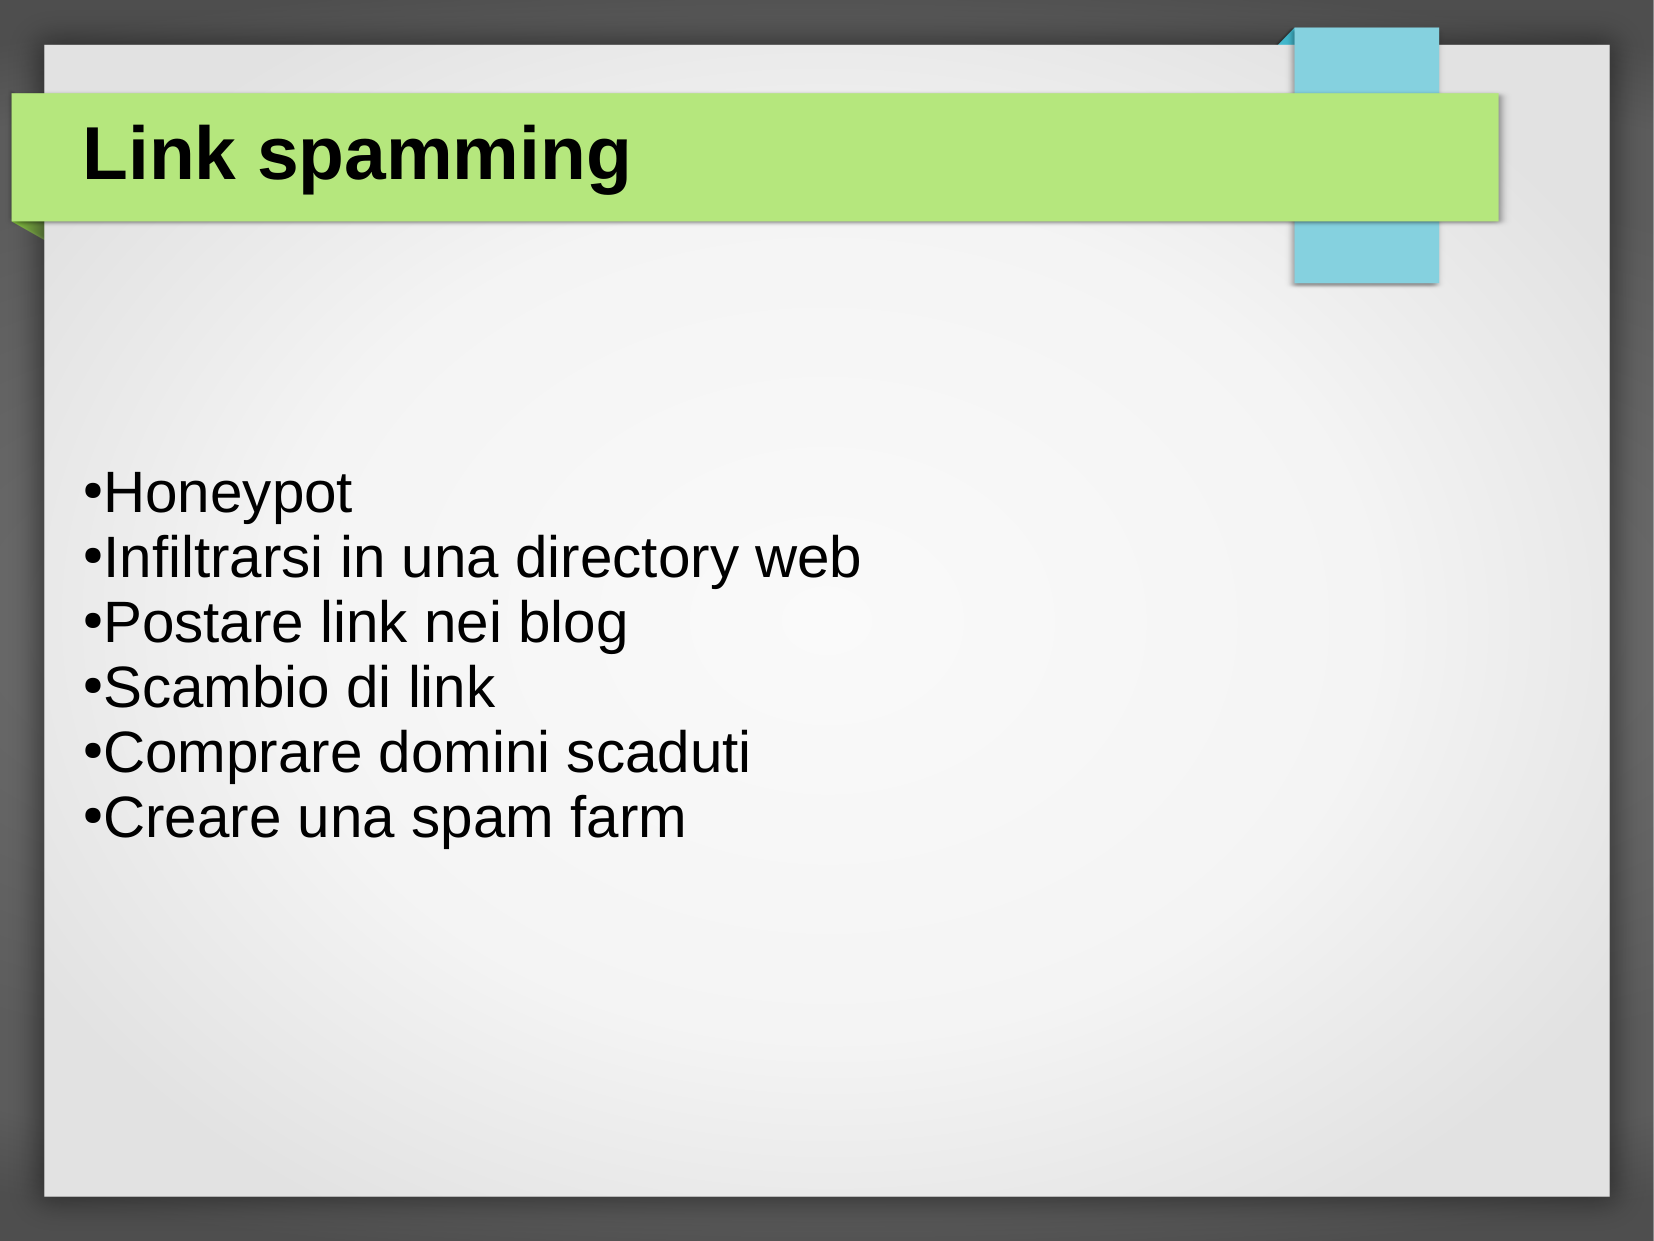

# Link spamming
Honeypot
Infiltrarsi in una directory web
Postare link nei blog
Scambio di link
Comprare domini scaduti
Creare una spam farm